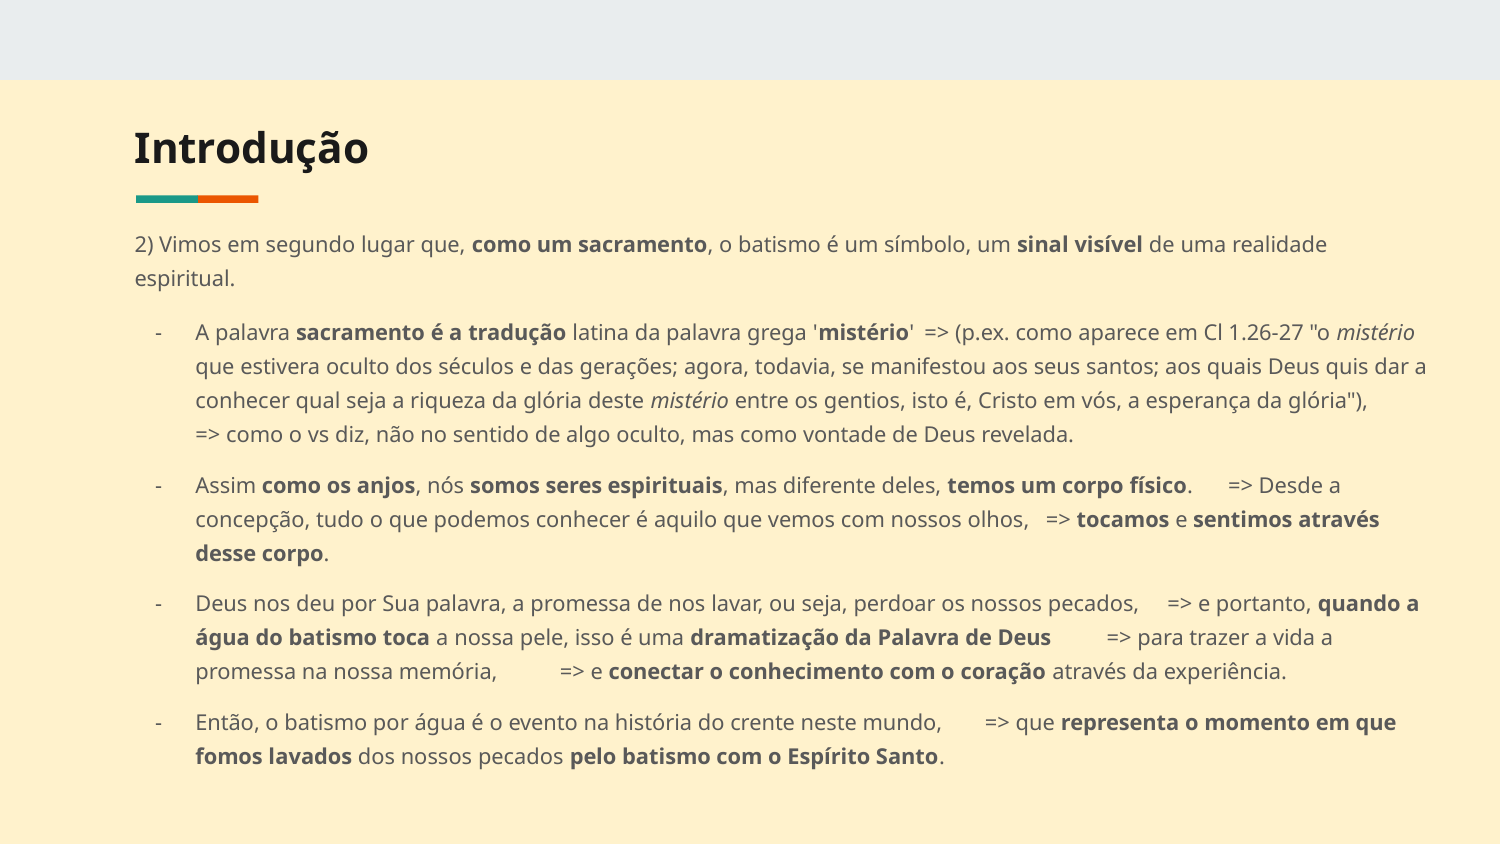

# Introdução
2) Vimos em segundo lugar que, como um sacramento, o batismo é um símbolo, um sinal visível de uma realidade espiritual.
A palavra sacramento é a tradução latina da palavra grega 'mistério' 							=> (p.ex. como aparece em Cl 1.26-27 "o mistério que estivera oculto dos séculos e das gerações; agora, todavia, se manifestou aos seus santos; aos quais Deus quis dar a conhecer qual seja a riqueza da glória deste mistério entre os gentios, isto é, Cristo em vós, a esperança da glória"), 						=> como o vs diz, não no sentido de algo oculto, mas como vontade de Deus revelada.
Assim como os anjos, nós somos seres espirituais, mas diferente deles, temos um corpo físico. 			=> Desde a concepção, tudo o que podemos conhecer é aquilo que vemos com nossos olhos, 			=> tocamos e sentimos através desse corpo.
Deus nos deu por Sua palavra, a promessa de nos lavar, ou seja, perdoar os nossos pecados, 			=> e portanto, quando a água do batismo toca a nossa pele, isso é uma dramatização da Palavra de Deus 	=> para trazer a vida a promessa na nossa memória, 									=> e conectar o conhecimento com o coração através da experiência.
Então, o batismo por água é o evento na história do crente neste mundo, 						=> que representa o momento em que fomos lavados dos nossos pecados pelo batismo com o Espírito Santo.